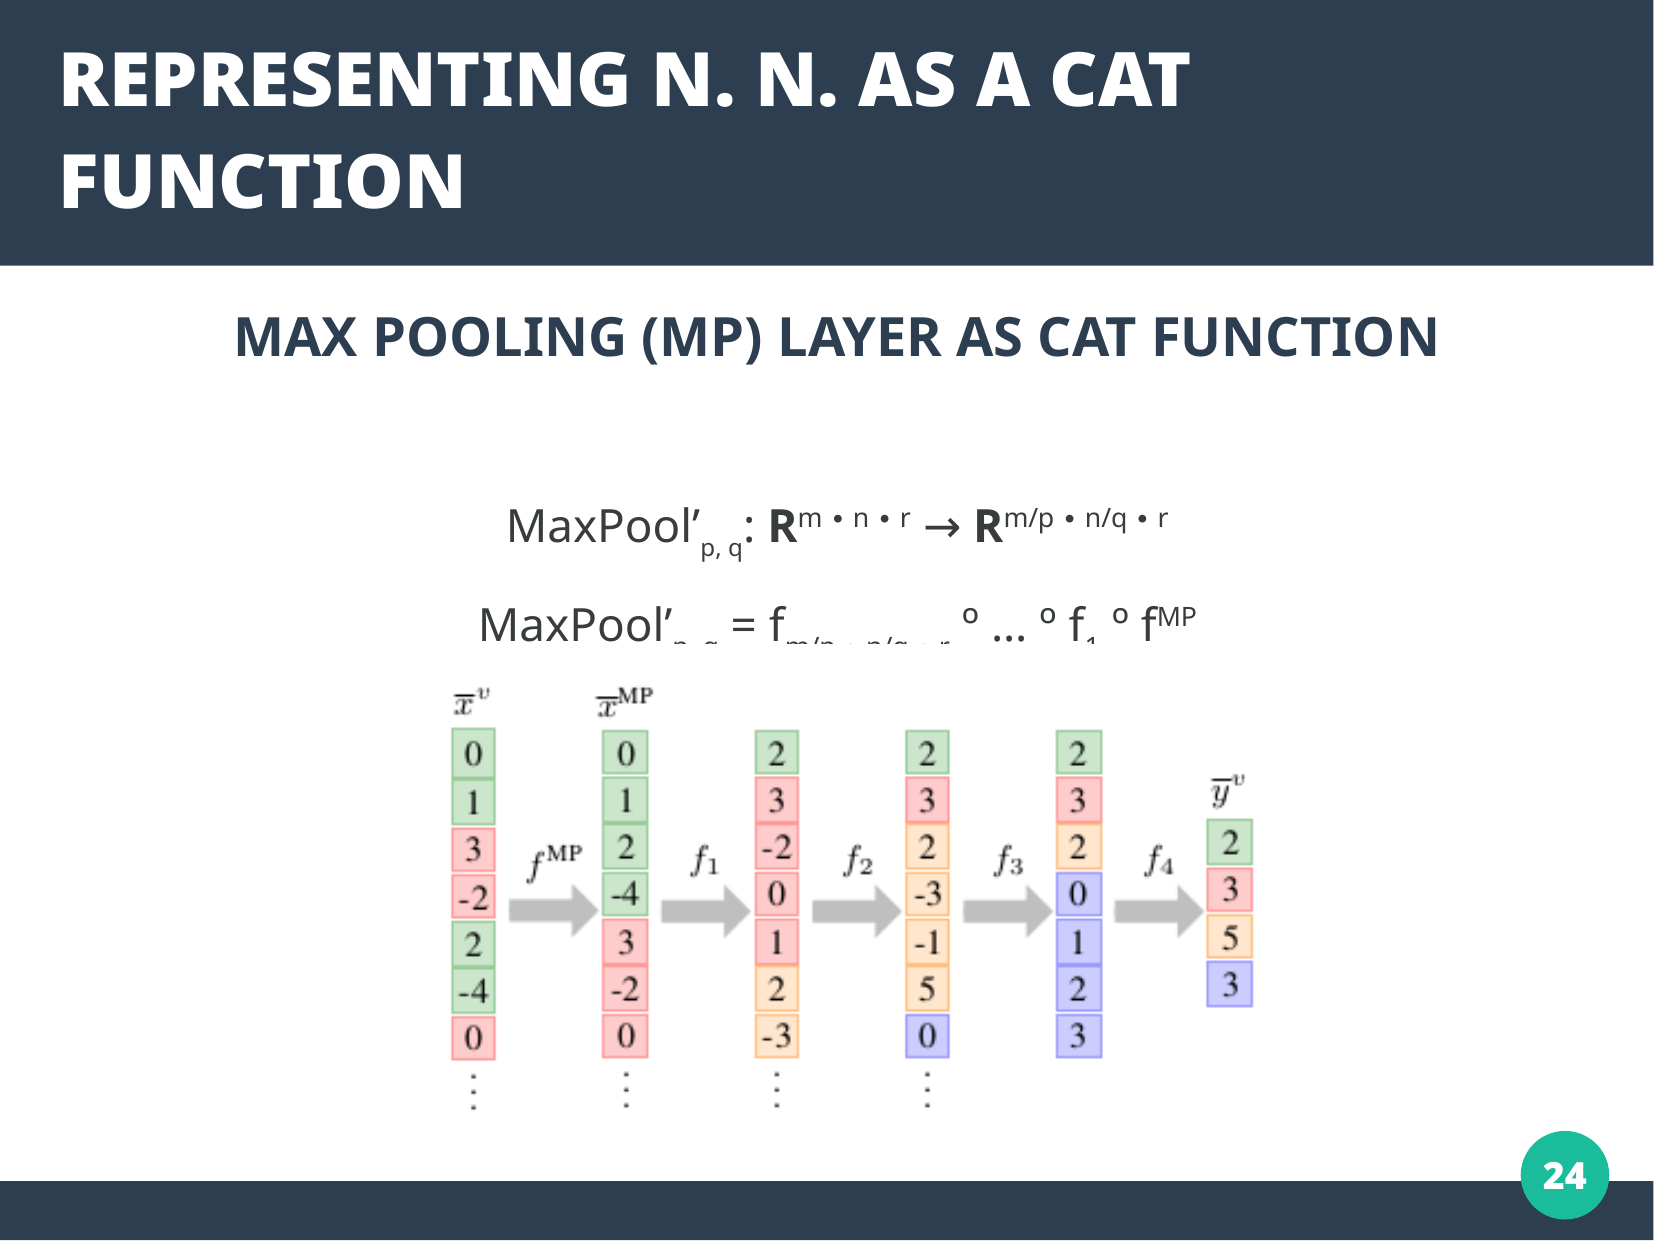

# REPRESENTING N. N. AS A CAT FUNCTION
MAX POOLING (MP) LAYER AS CAT FUNCTION
MaxPool’p, q: Rm ∙ n ∙ r → Rm/p ∙ n/q ∙ r
MaxPool’p, q = fm/p ∙ n/q ∙ r º … º f1 º fMP
24